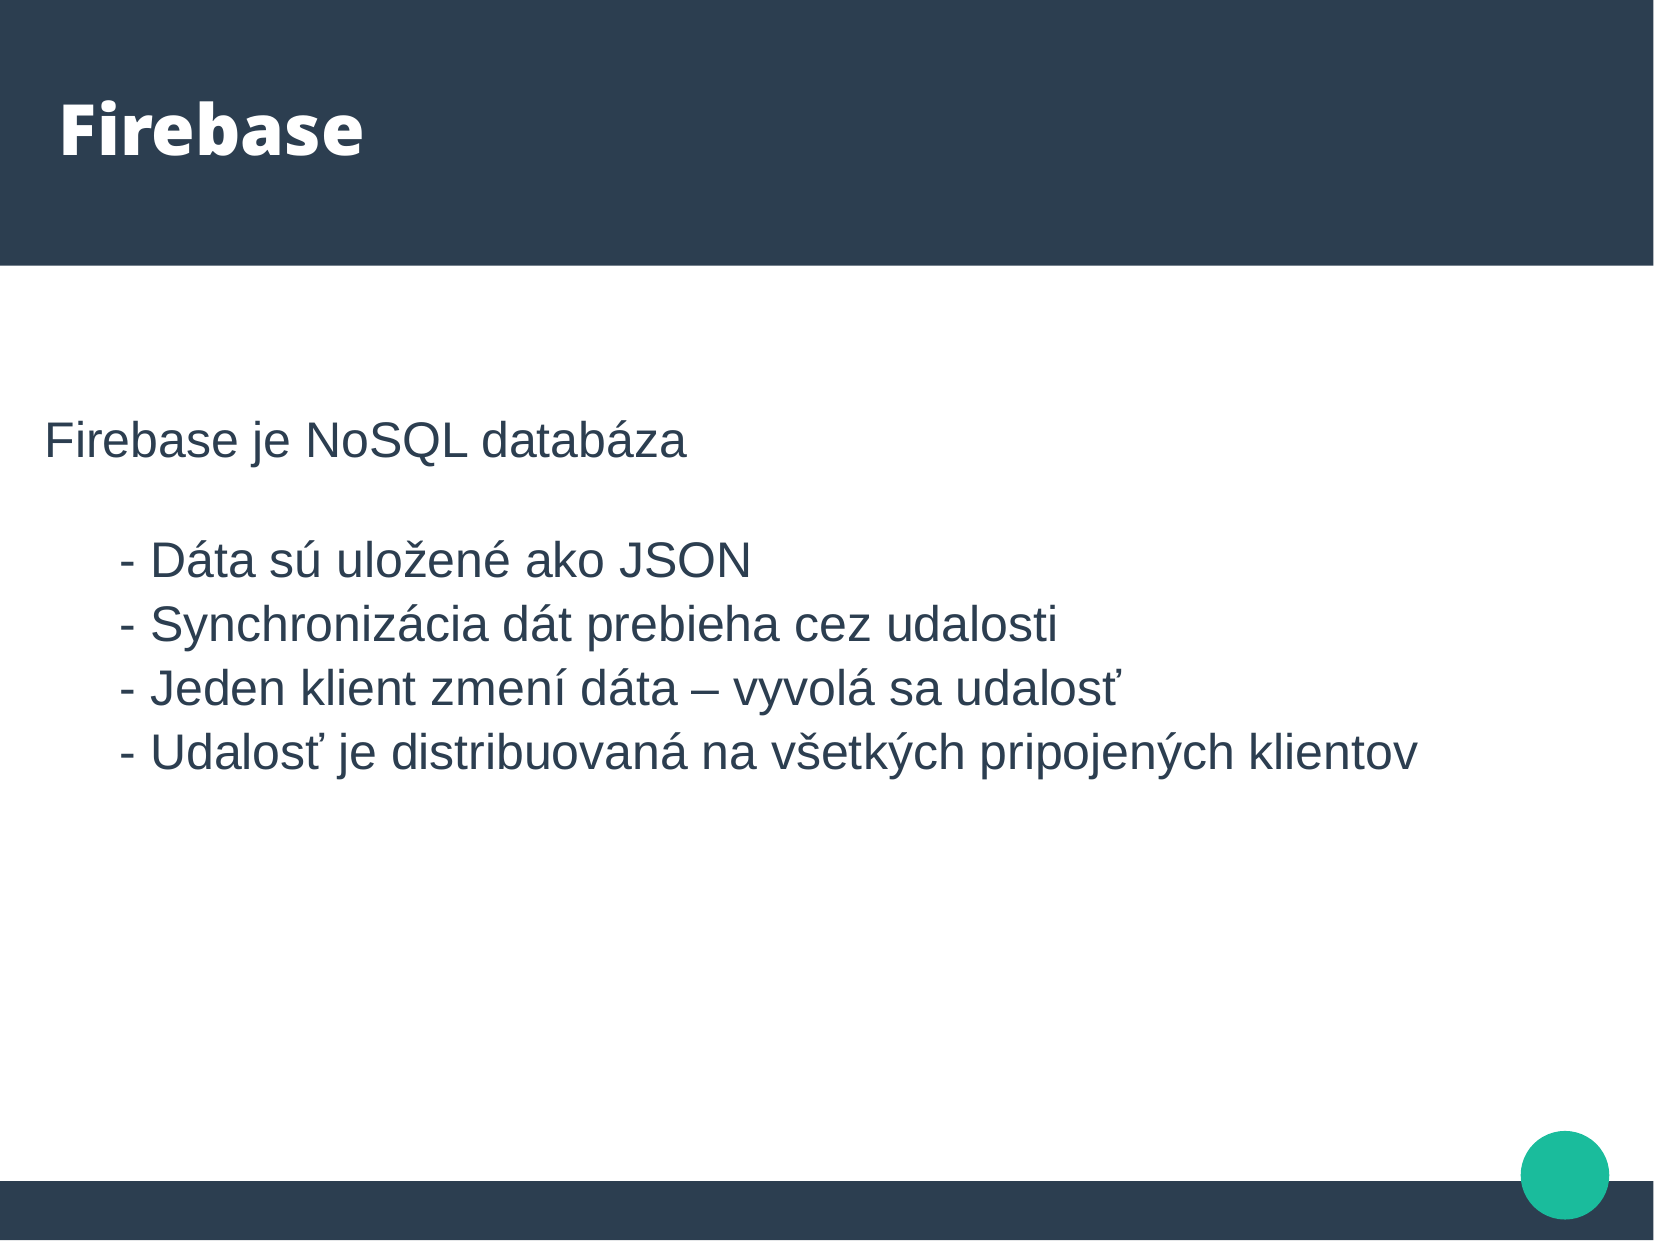

# Firebase
Firebase je NoSQL databáza
	- Dáta sú uložené ako JSON
	- Synchronizácia dát prebieha cez udalosti
	- Jeden klient zmení dáta – vyvolá sa udalosť
	- Udalosť je distribuovaná na všetkých pripojených klientov